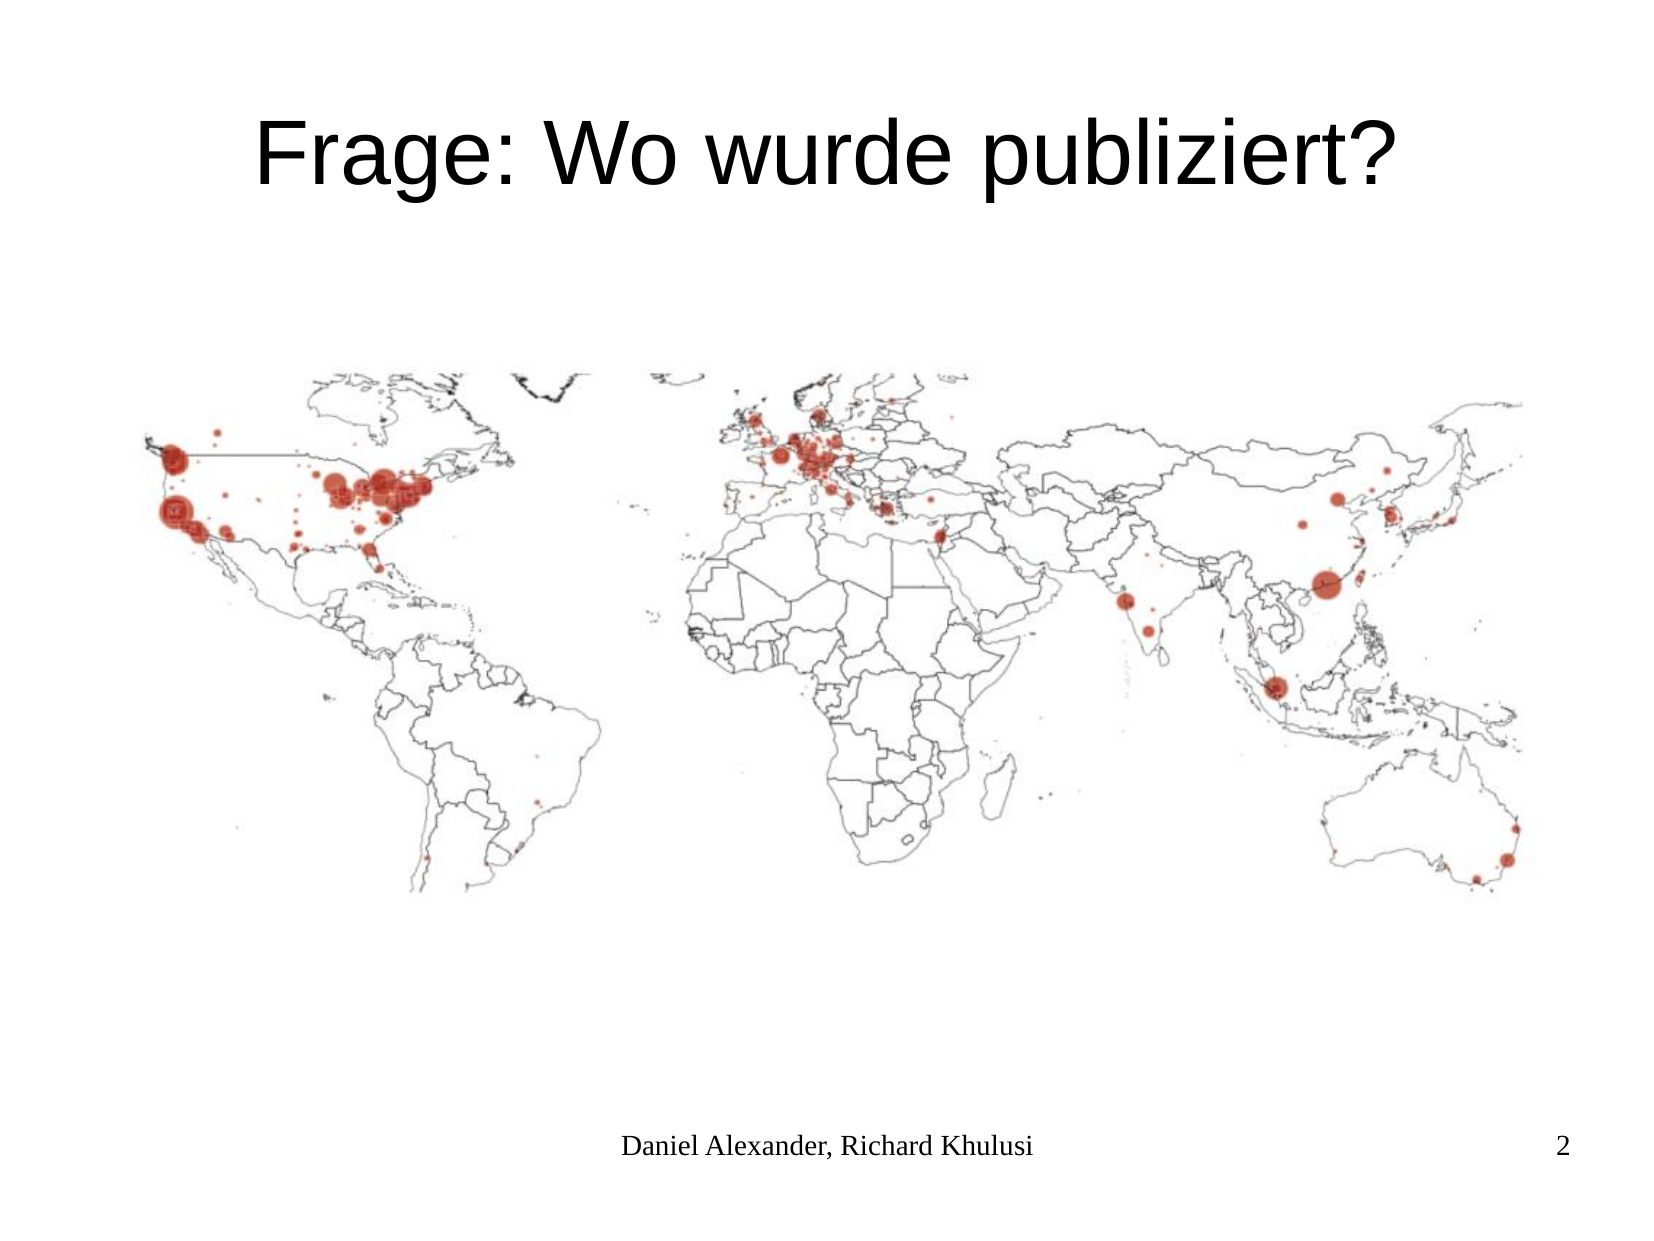

# Frage: Wo wurde publiziert?
Daniel Alexander, Richard Khulusi
2